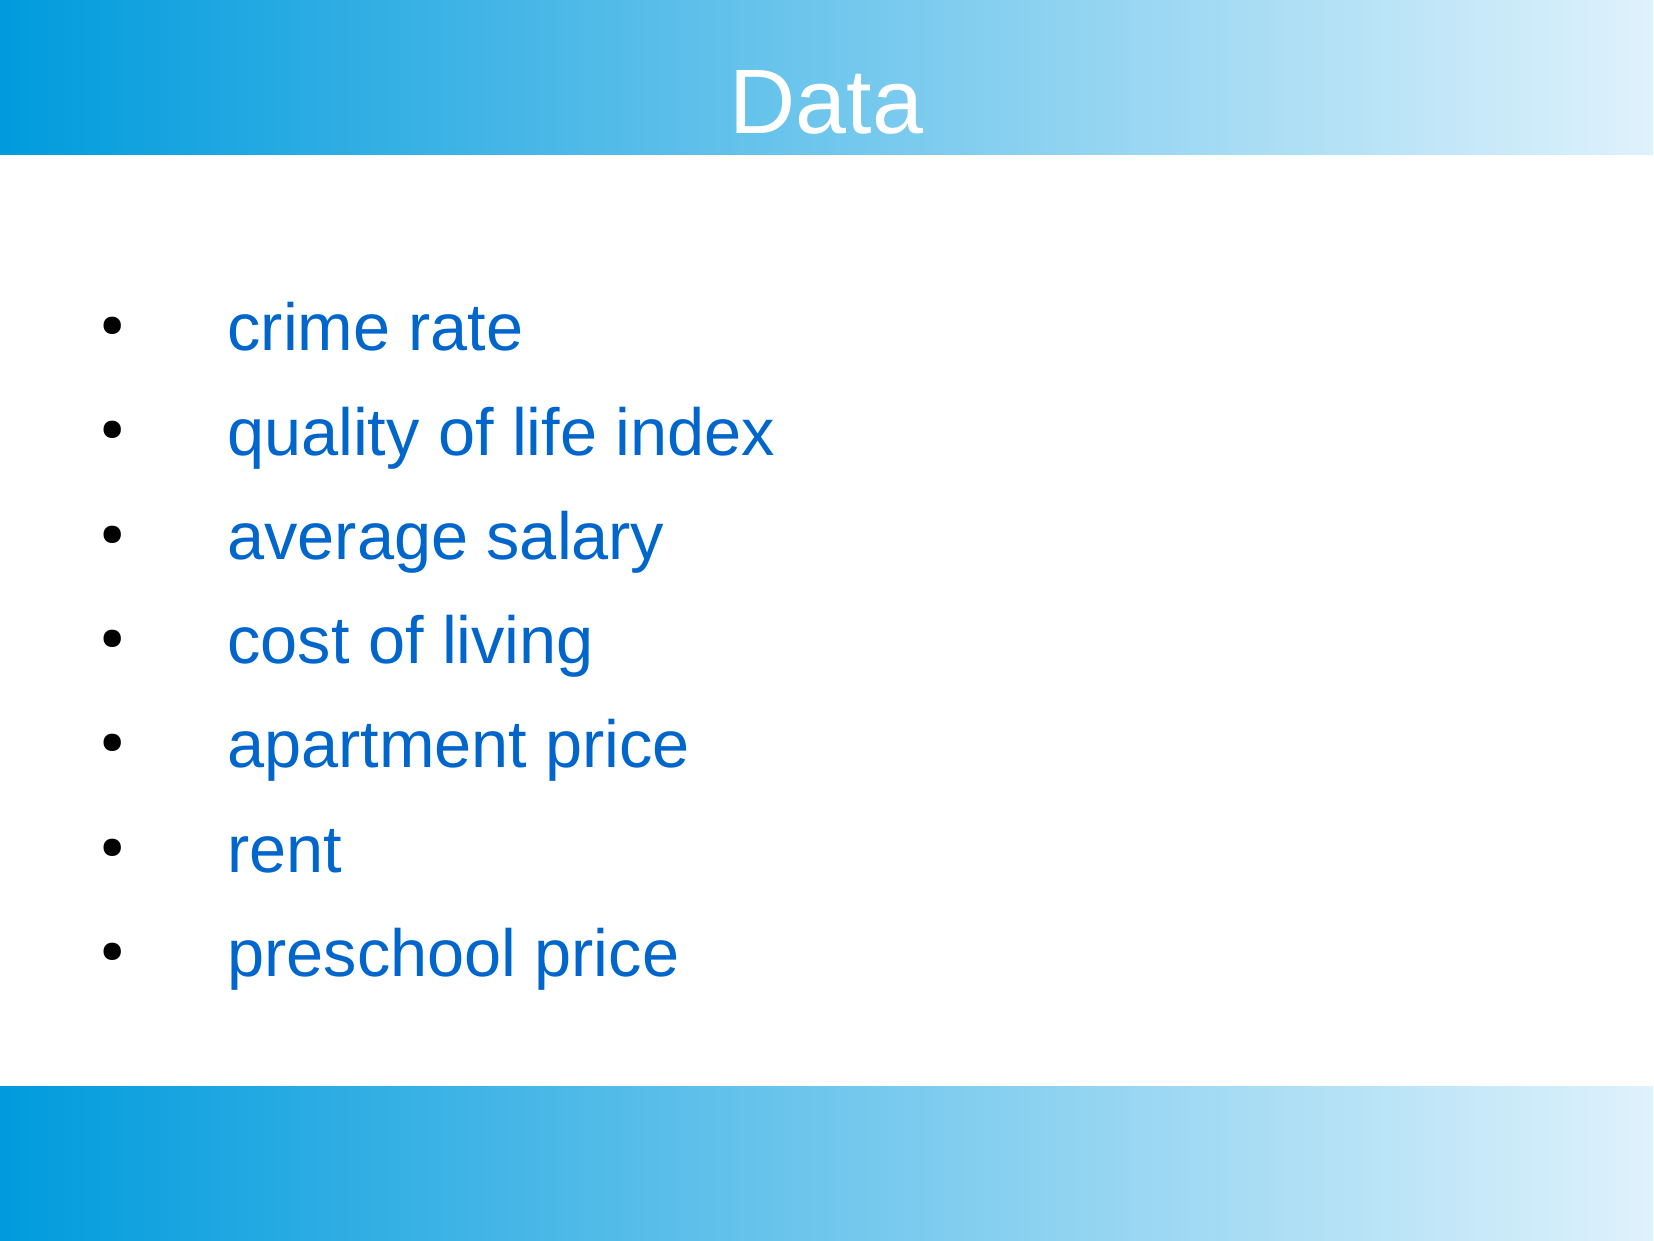

# Data
 crime rate
 quality of life index
 average salary
 cost of living
 apartment price
 rent
 preschool price